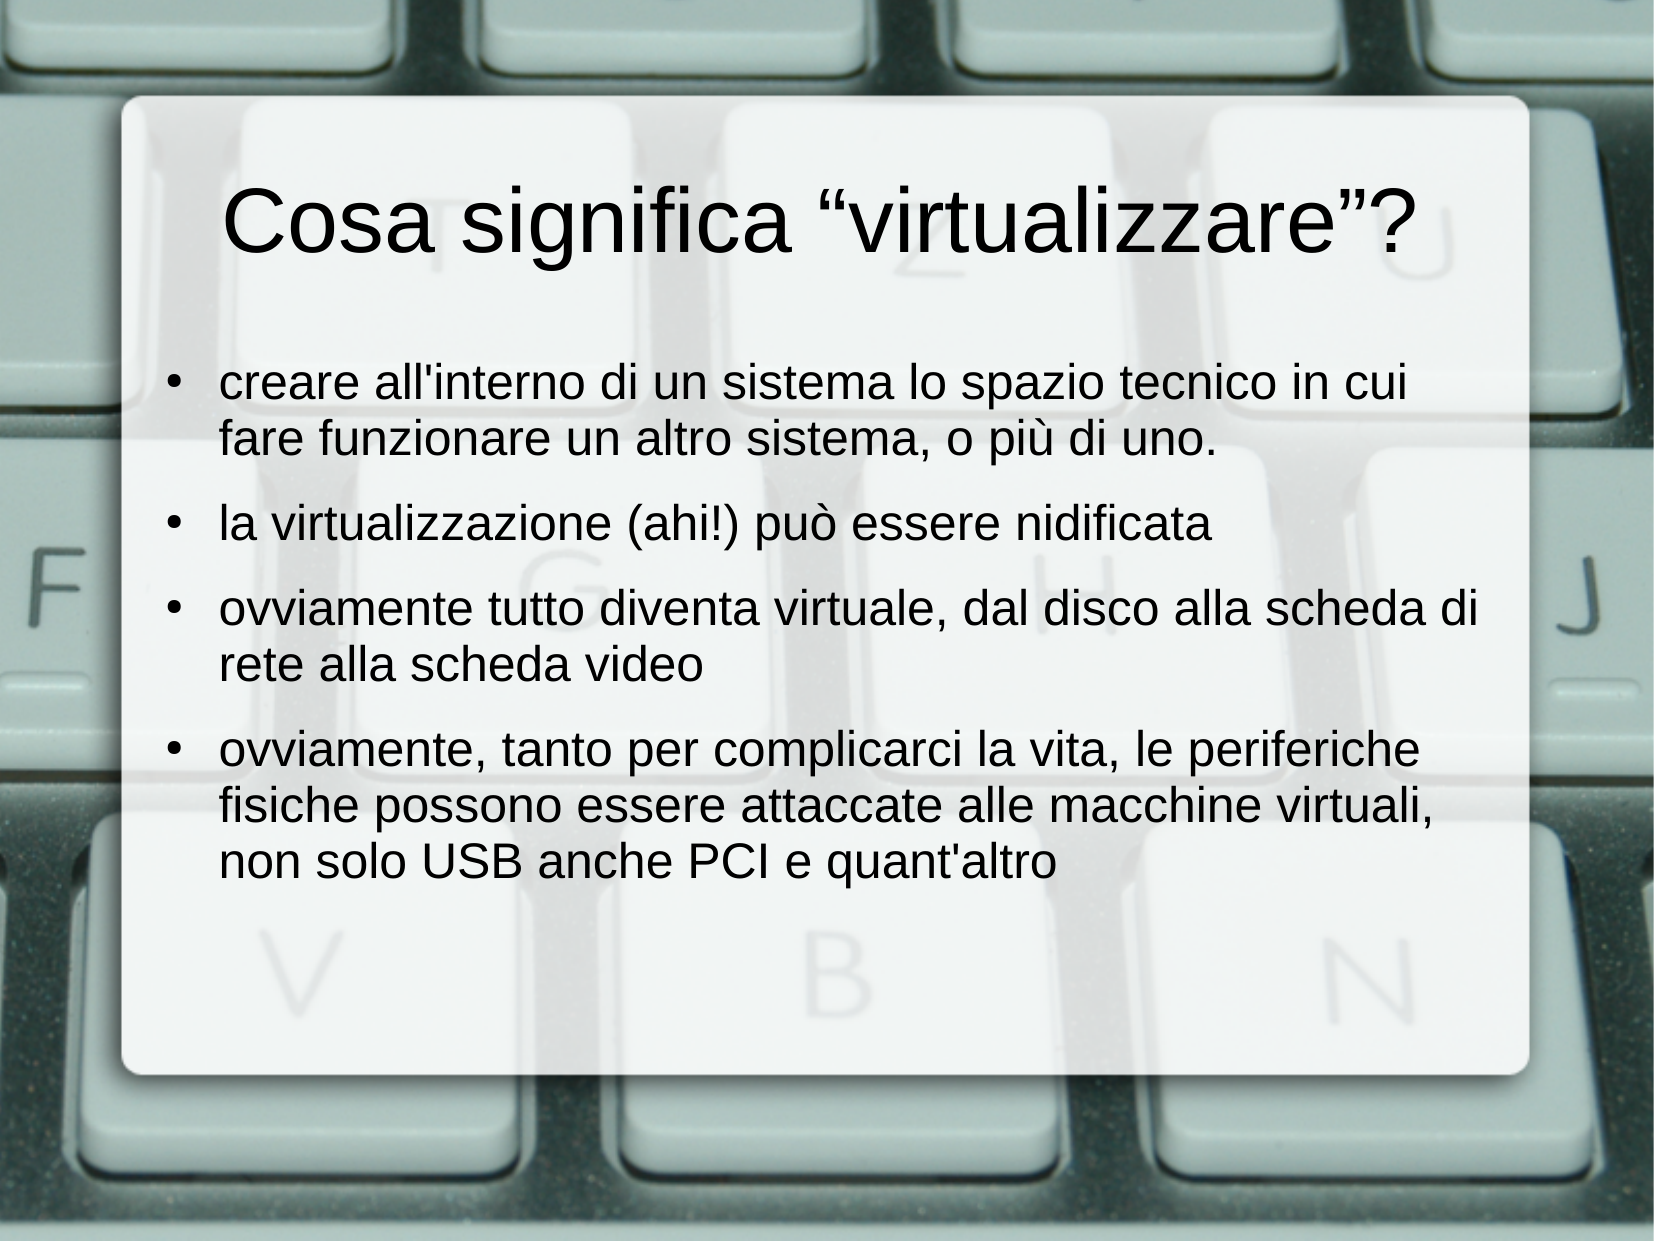

# Cosa significa “virtualizzare”?
creare all'interno di un sistema lo spazio tecnico in cui fare funzionare un altro sistema, o più di uno.
la virtualizzazione (ahi!) può essere nidificata
ovviamente tutto diventa virtuale, dal disco alla scheda di rete alla scheda video
ovviamente, tanto per complicarci la vita, le periferiche fisiche possono essere attaccate alle macchine virtuali, non solo USB anche PCI e quant'altro